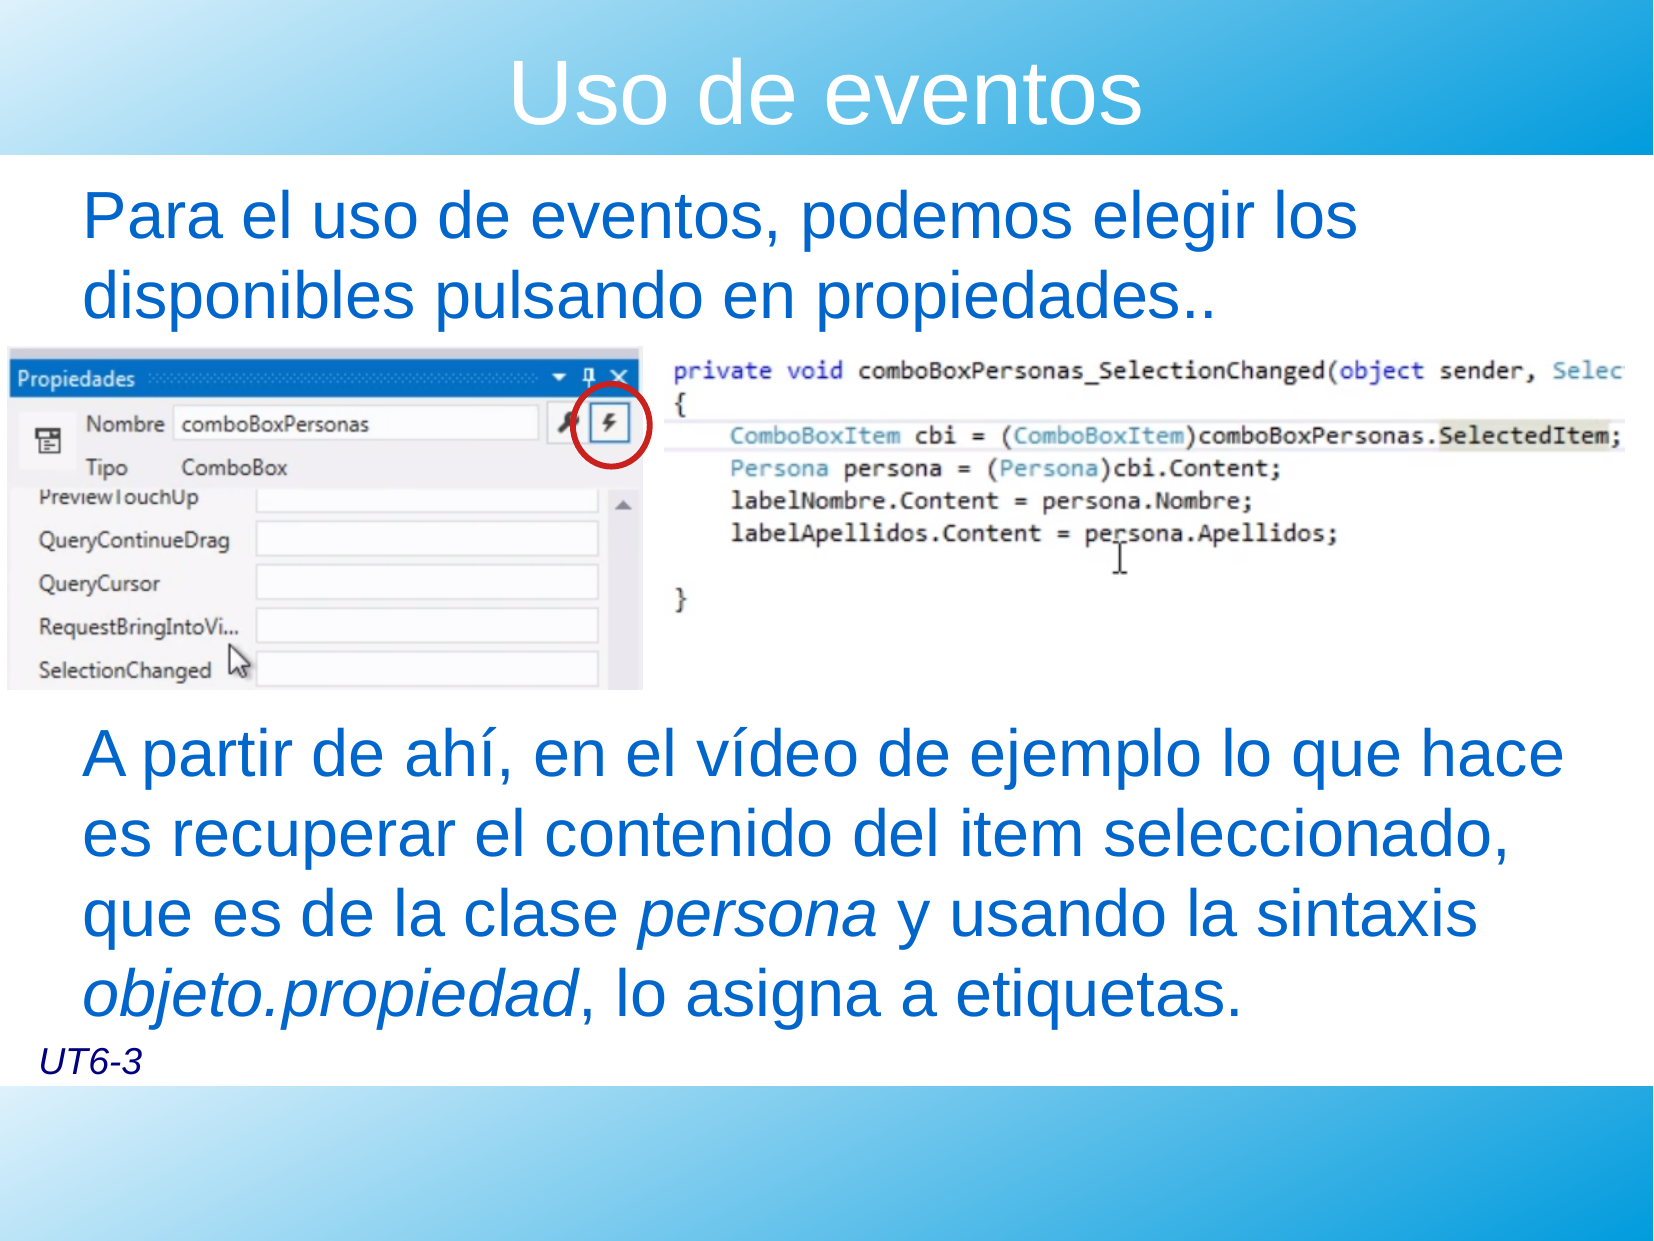

# Uso de eventos
Para el uso de eventos, podemos elegir los disponibles pulsando en propiedades..
A partir de ahí, en el vídeo de ejemplo lo que hace es recuperar el contenido del item seleccionado, que es de la clase persona y usando la sintaxis objeto.propiedad, lo asigna a etiquetas.
UT6-3